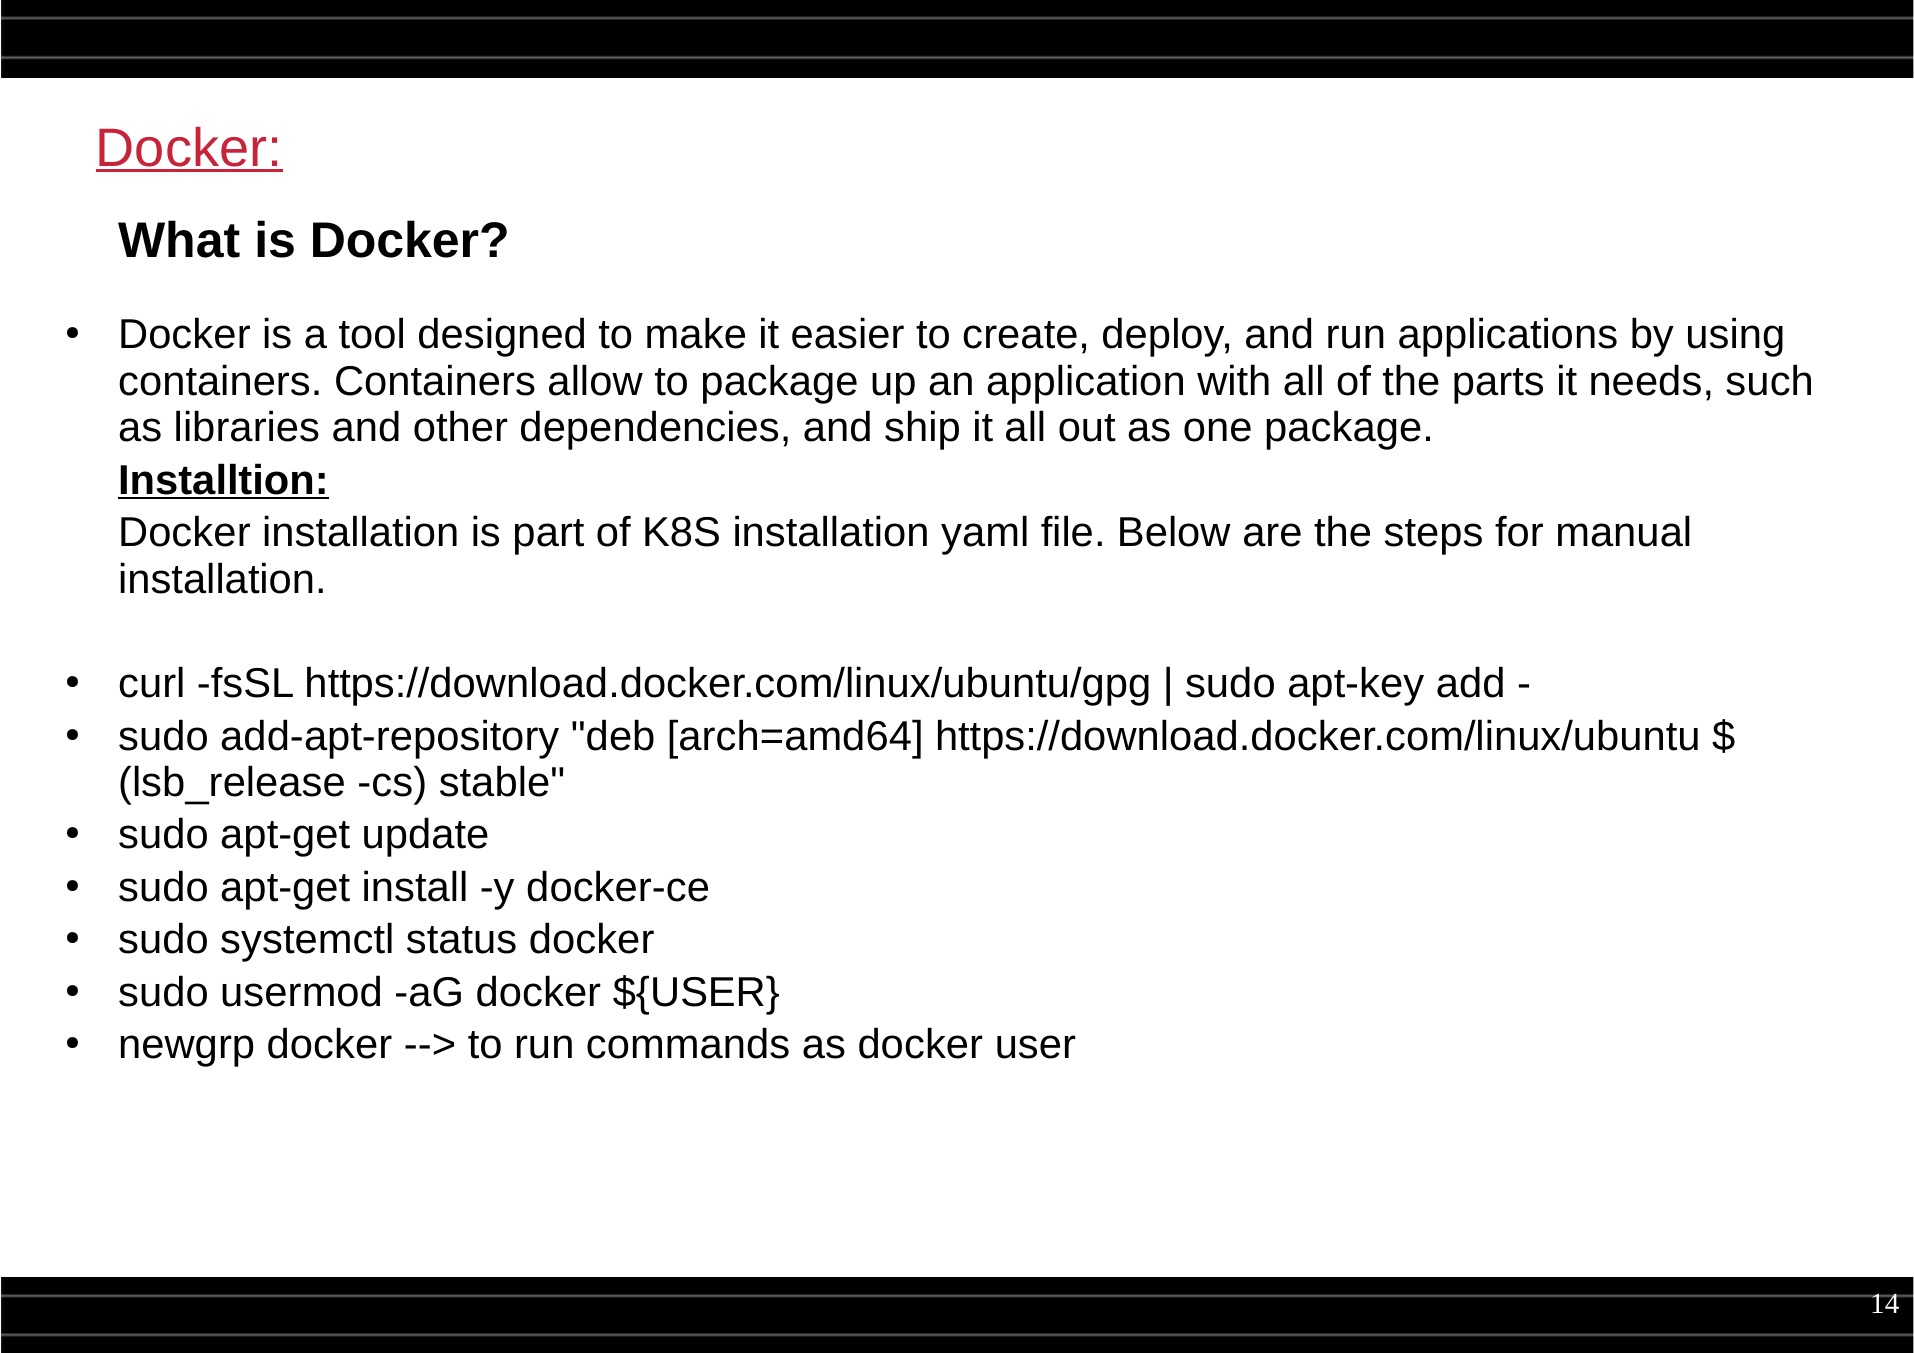

# Docker:
What is Docker?
Docker is a tool designed to make it easier to create, deploy, and run applications by using containers. Containers allow to package up an application with all of the parts it needs, such as libraries and other dependencies, and ship it all out as one package.
Installtion:
Docker installation is part of K8S installation yaml file. Below are the steps for manual installation.
curl -fsSL https://download.docker.com/linux/ubuntu/gpg | sudo apt-key add -
sudo add-apt-repository "deb [arch=amd64] https://download.docker.com/linux/ubuntu $(lsb_release -cs) stable"
sudo apt-get update
sudo apt-get install -y docker-ce
sudo systemctl status docker
sudo usermod -aG docker ${USER}
newgrp docker --> to run commands as docker user